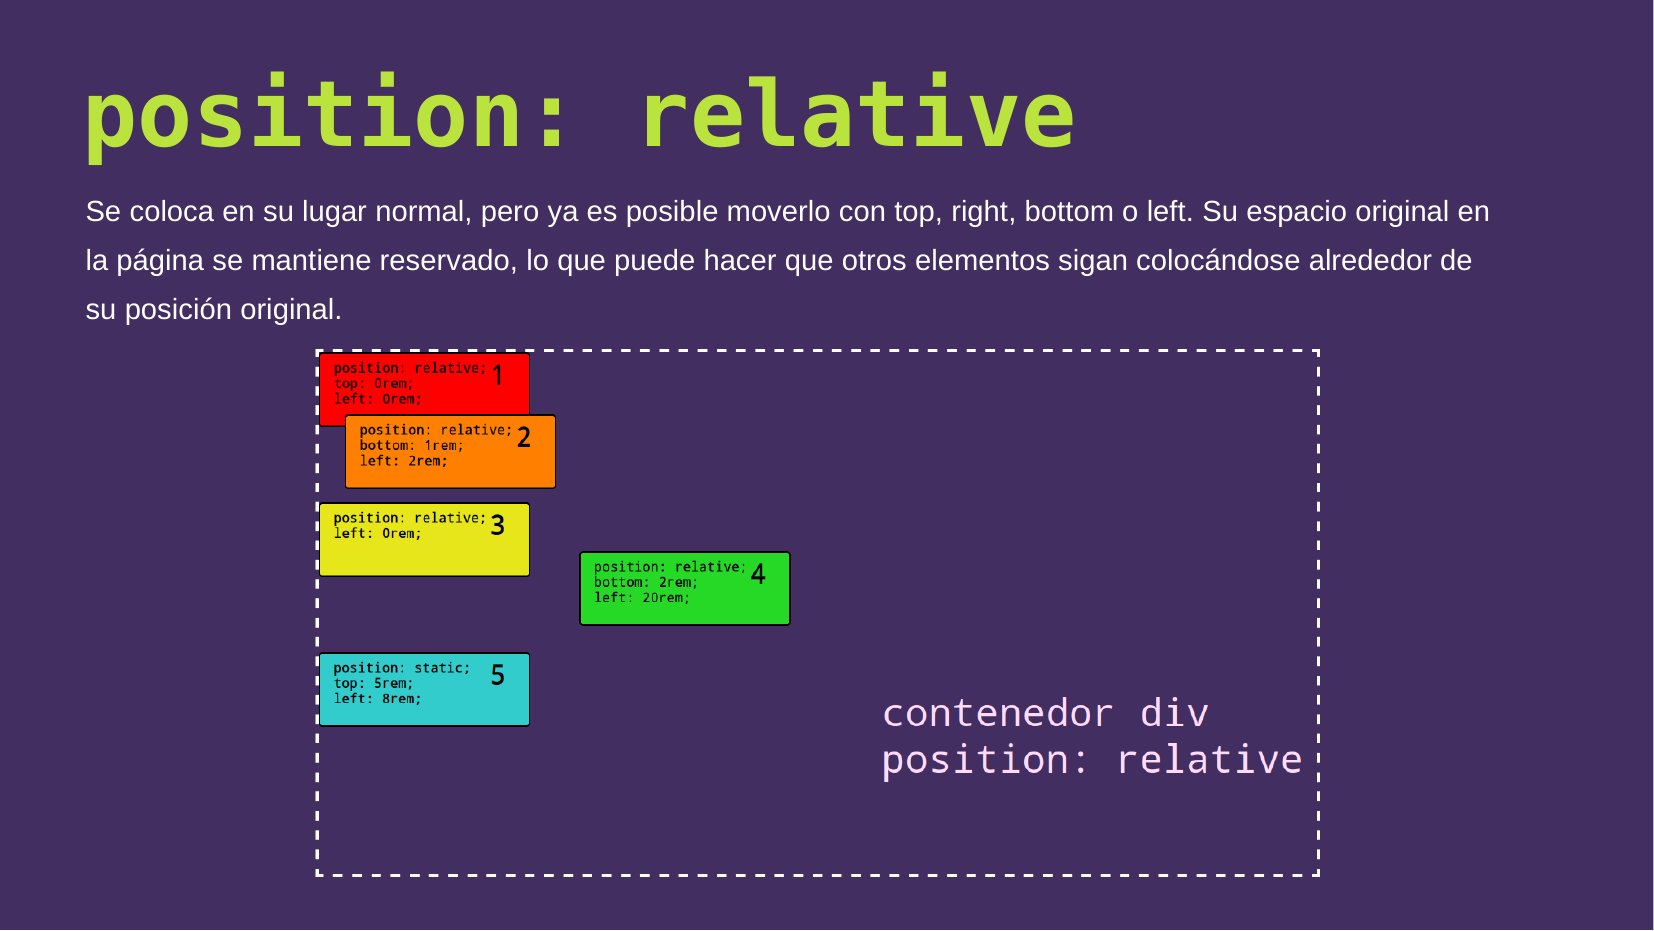

# position: relative
Se coloca en su lugar normal, pero ya es posible moverlo con top, right, bottom o left. Su espacio original en la página se mantiene reservado, lo que puede hacer que otros elementos sigan colocándose alrededor de su posición original.